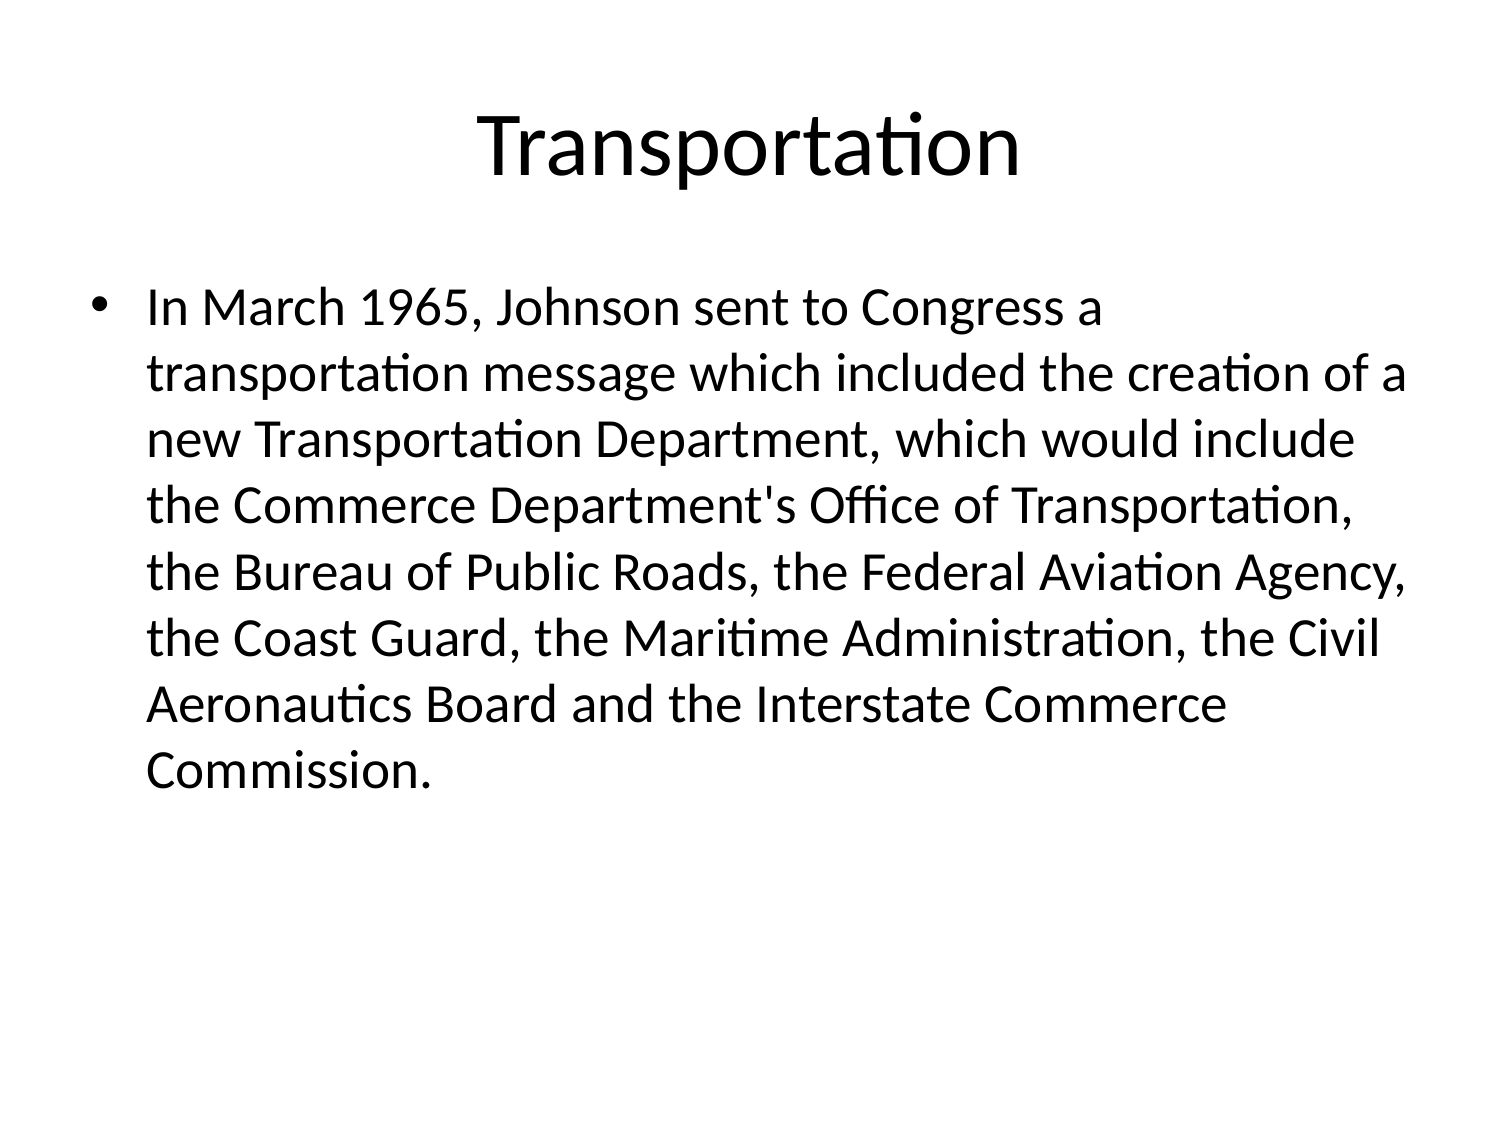

# Transportation
In March 1965, Johnson sent to Congress a transportation message which included the creation of a new Transportation Department, which would include the Commerce Department's Office of Transportation, the Bureau of Public Roads, the Federal Aviation Agency, the Coast Guard, the Maritime Administration, the Civil Aeronautics Board and the Interstate Commerce Commission.